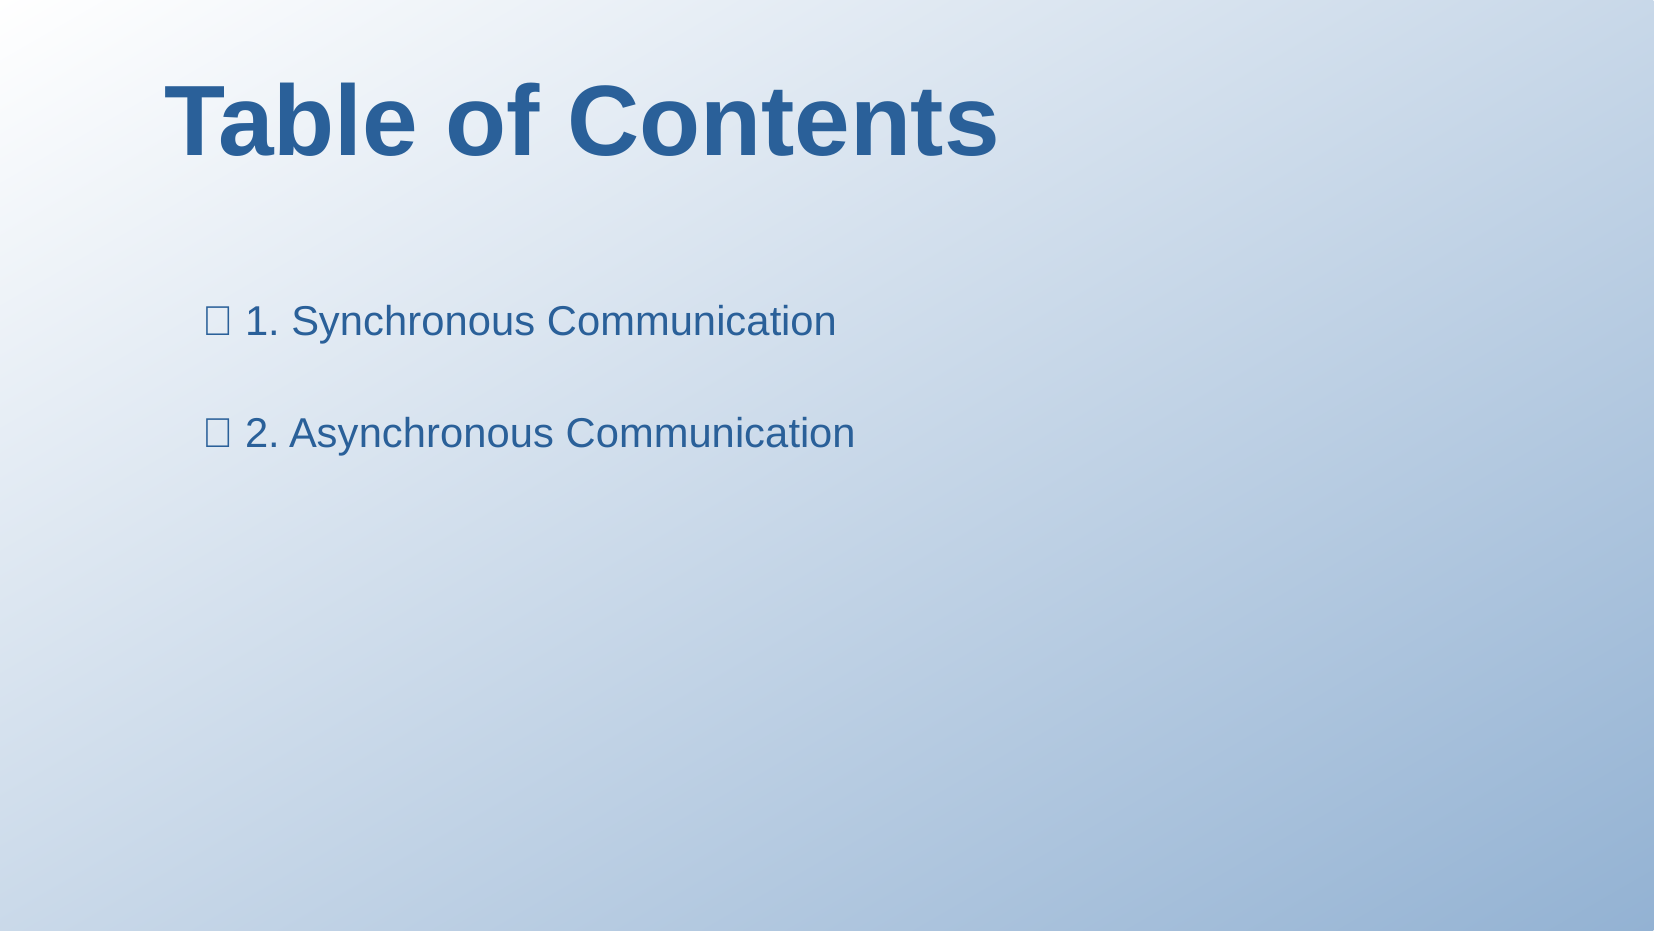

Table of Contents
🔄 1. Synchronous Communication
📡 2. Asynchronous Communication